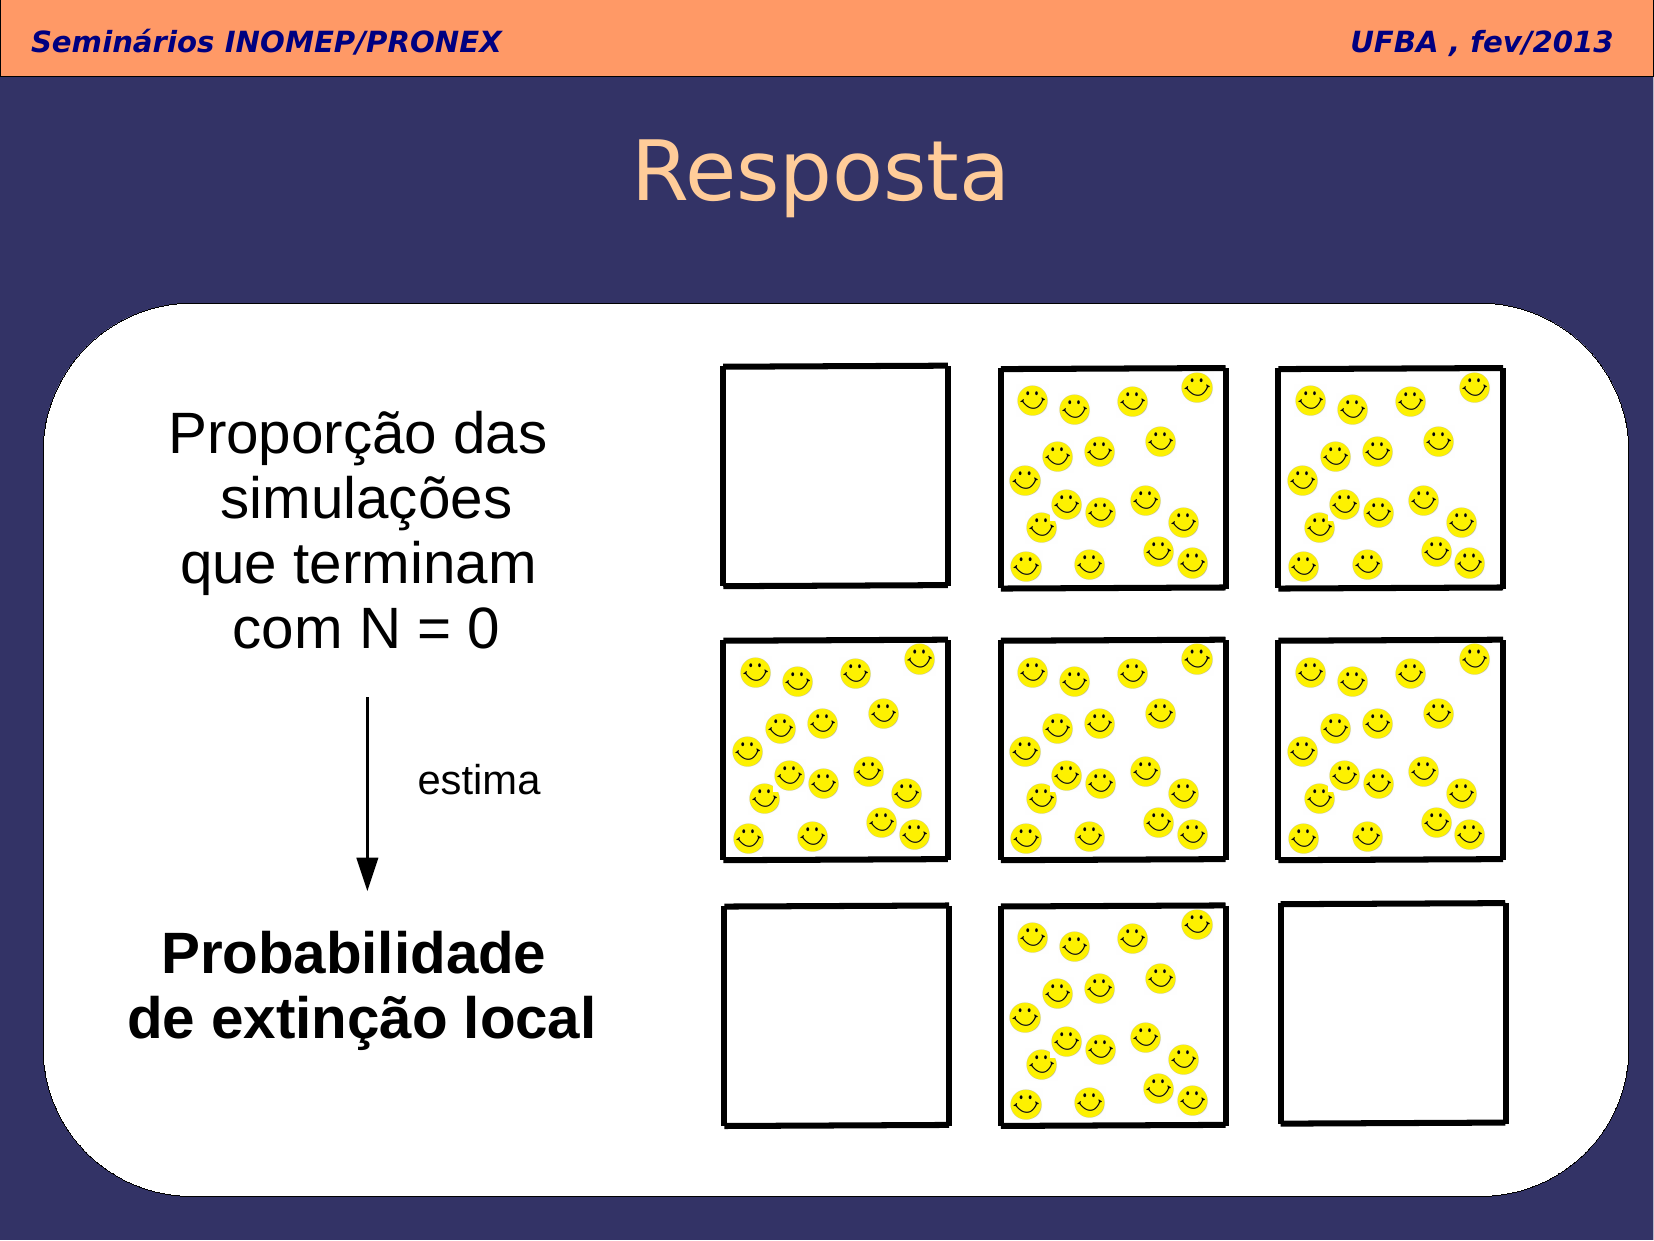

# Resposta
Proporção das
simulações
que terminam
com N = 0
estima
Probabilidade
de extinção local